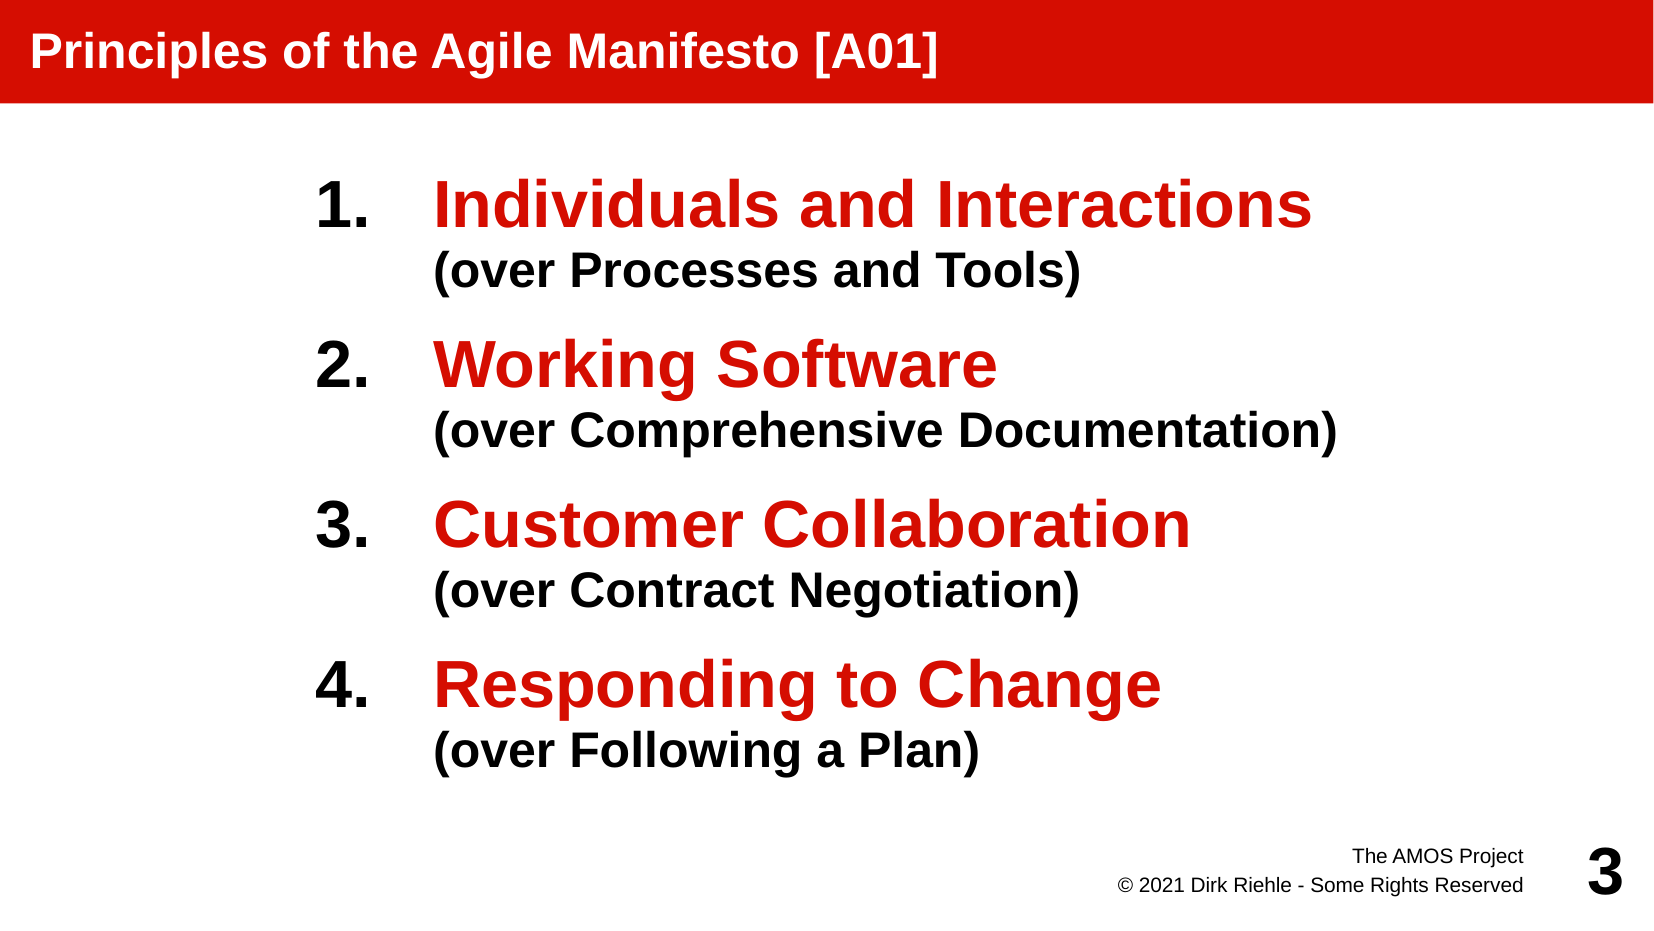

# Principles of the Agile Manifesto [A01]
Individuals and Interactions
(over Processes and Tools)
Working Software
(over Comprehensive Documentation)
Customer Collaboration
(over Contract Negotiation)
Responding to Change
(over Following a Plan)
The AMOS Project
3
© 2021 Dirk Riehle - Some Rights Reserved